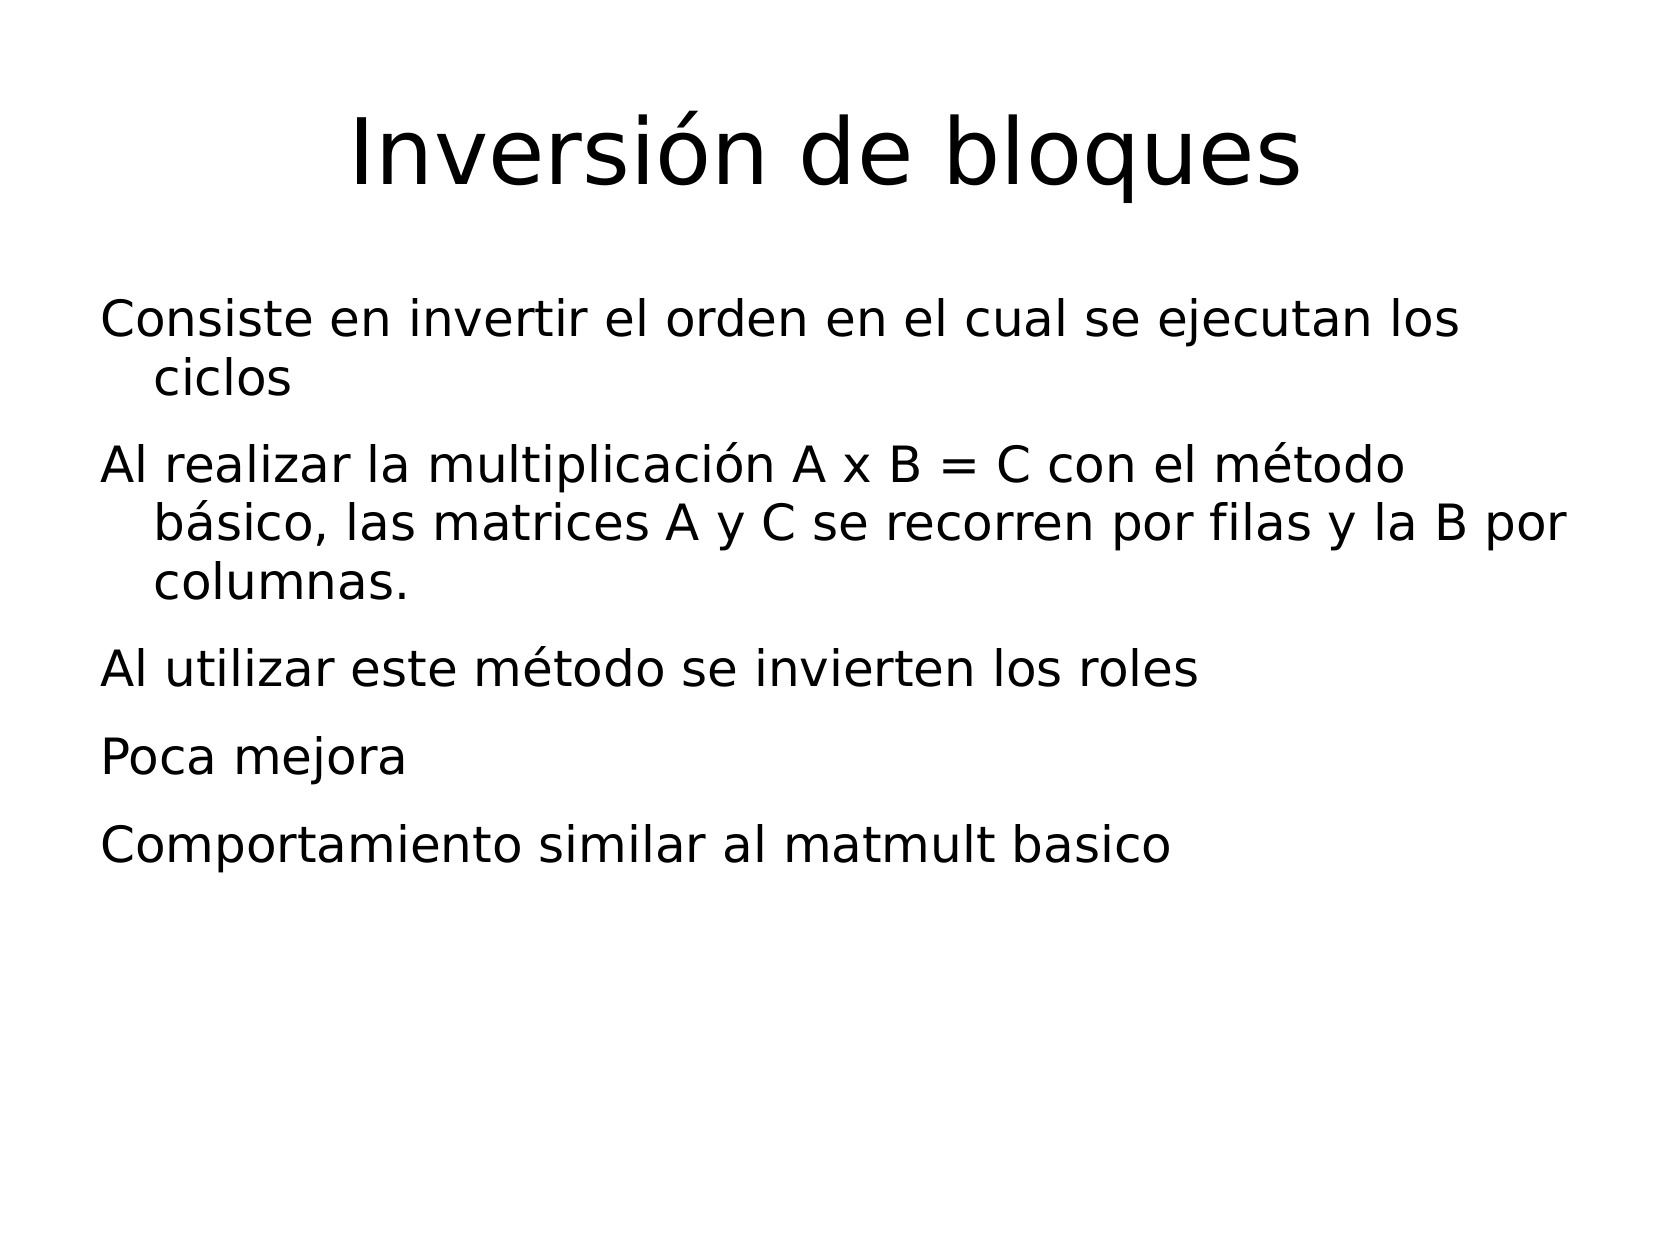

# Inversión de bloques
Consiste en invertir el orden en el cual se ejecutan los ciclos
Al realizar la multiplicación A x B = C con el método básico, las matrices A y C se recorren por filas y la B por columnas.
Al utilizar este método se invierten los roles
Poca mejora
Comportamiento similar al matmult basico